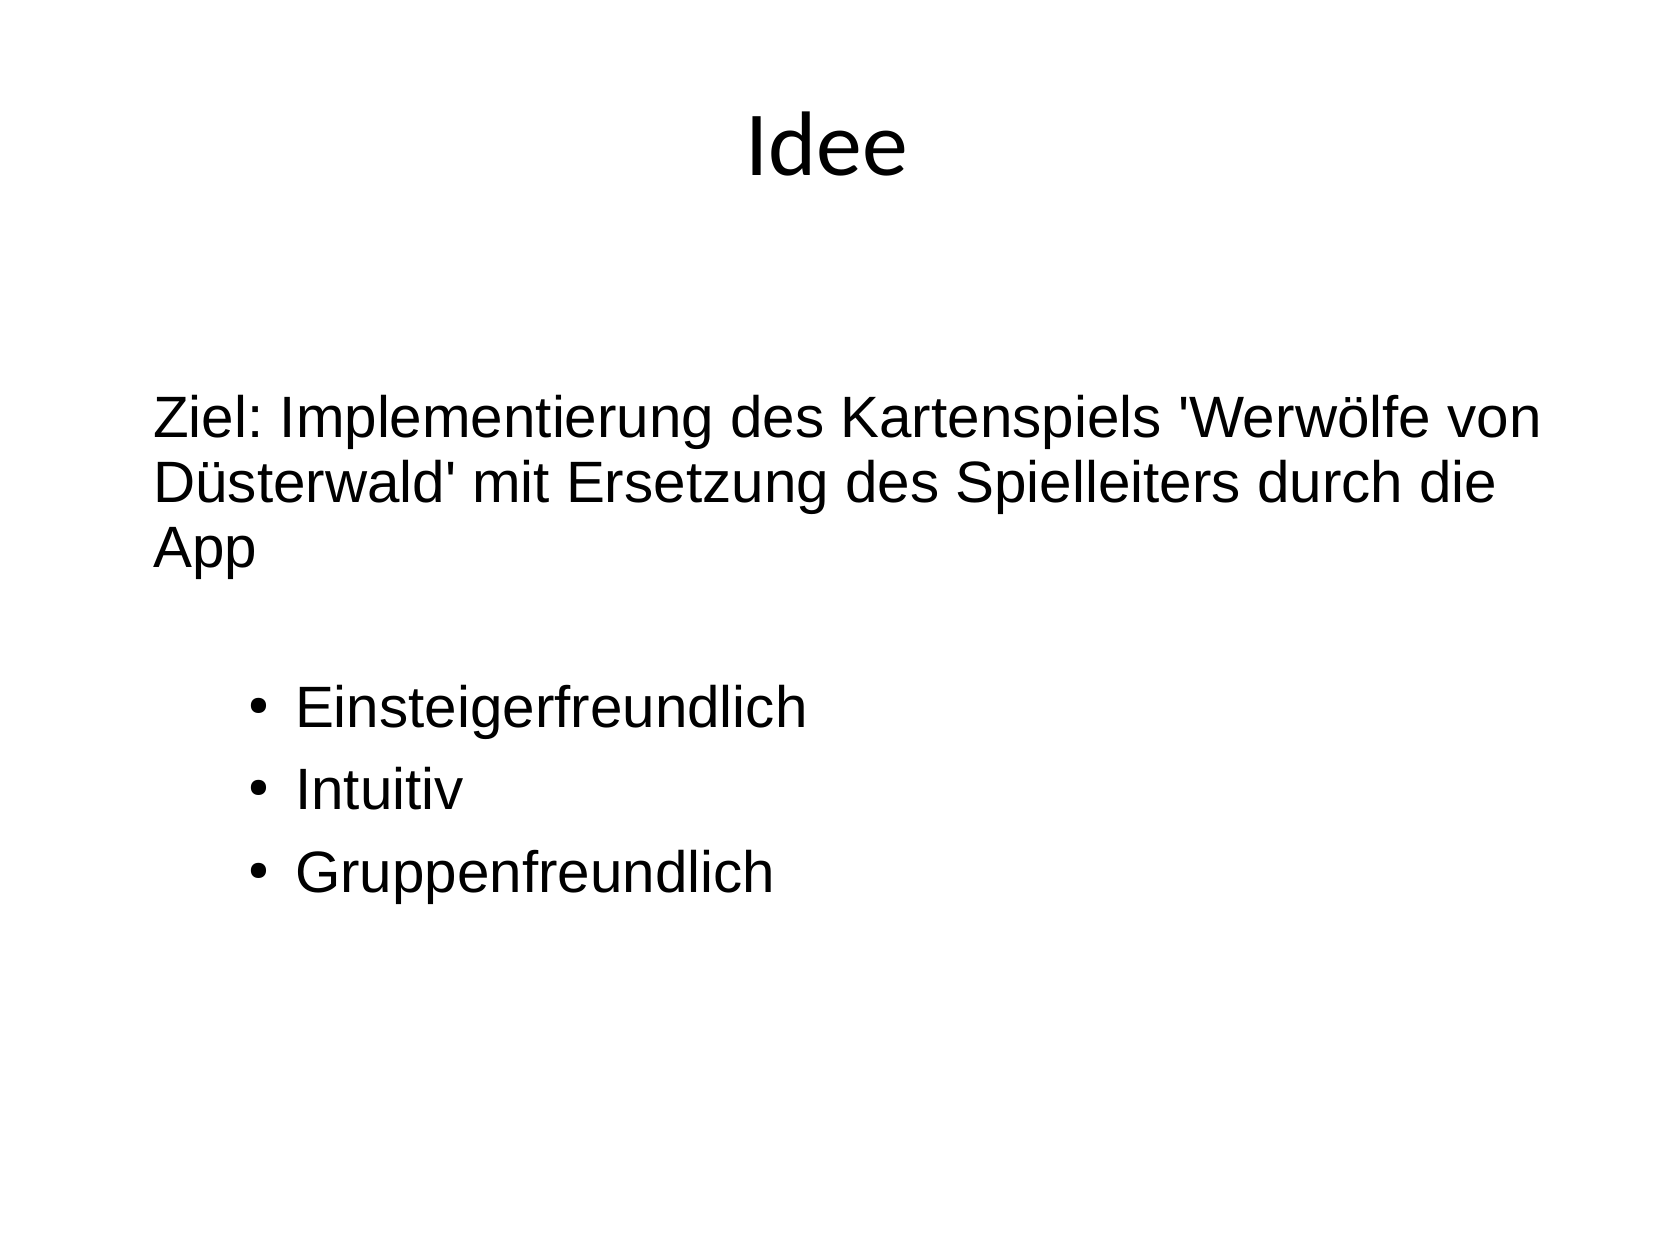

# Idee
Ziel: Implementierung des Kartenspiels 'Werwölfe von Düsterwald' mit Ersetzung des Spielleiters durch die App
Einsteigerfreundlich
Intuitiv
Gruppenfreundlich